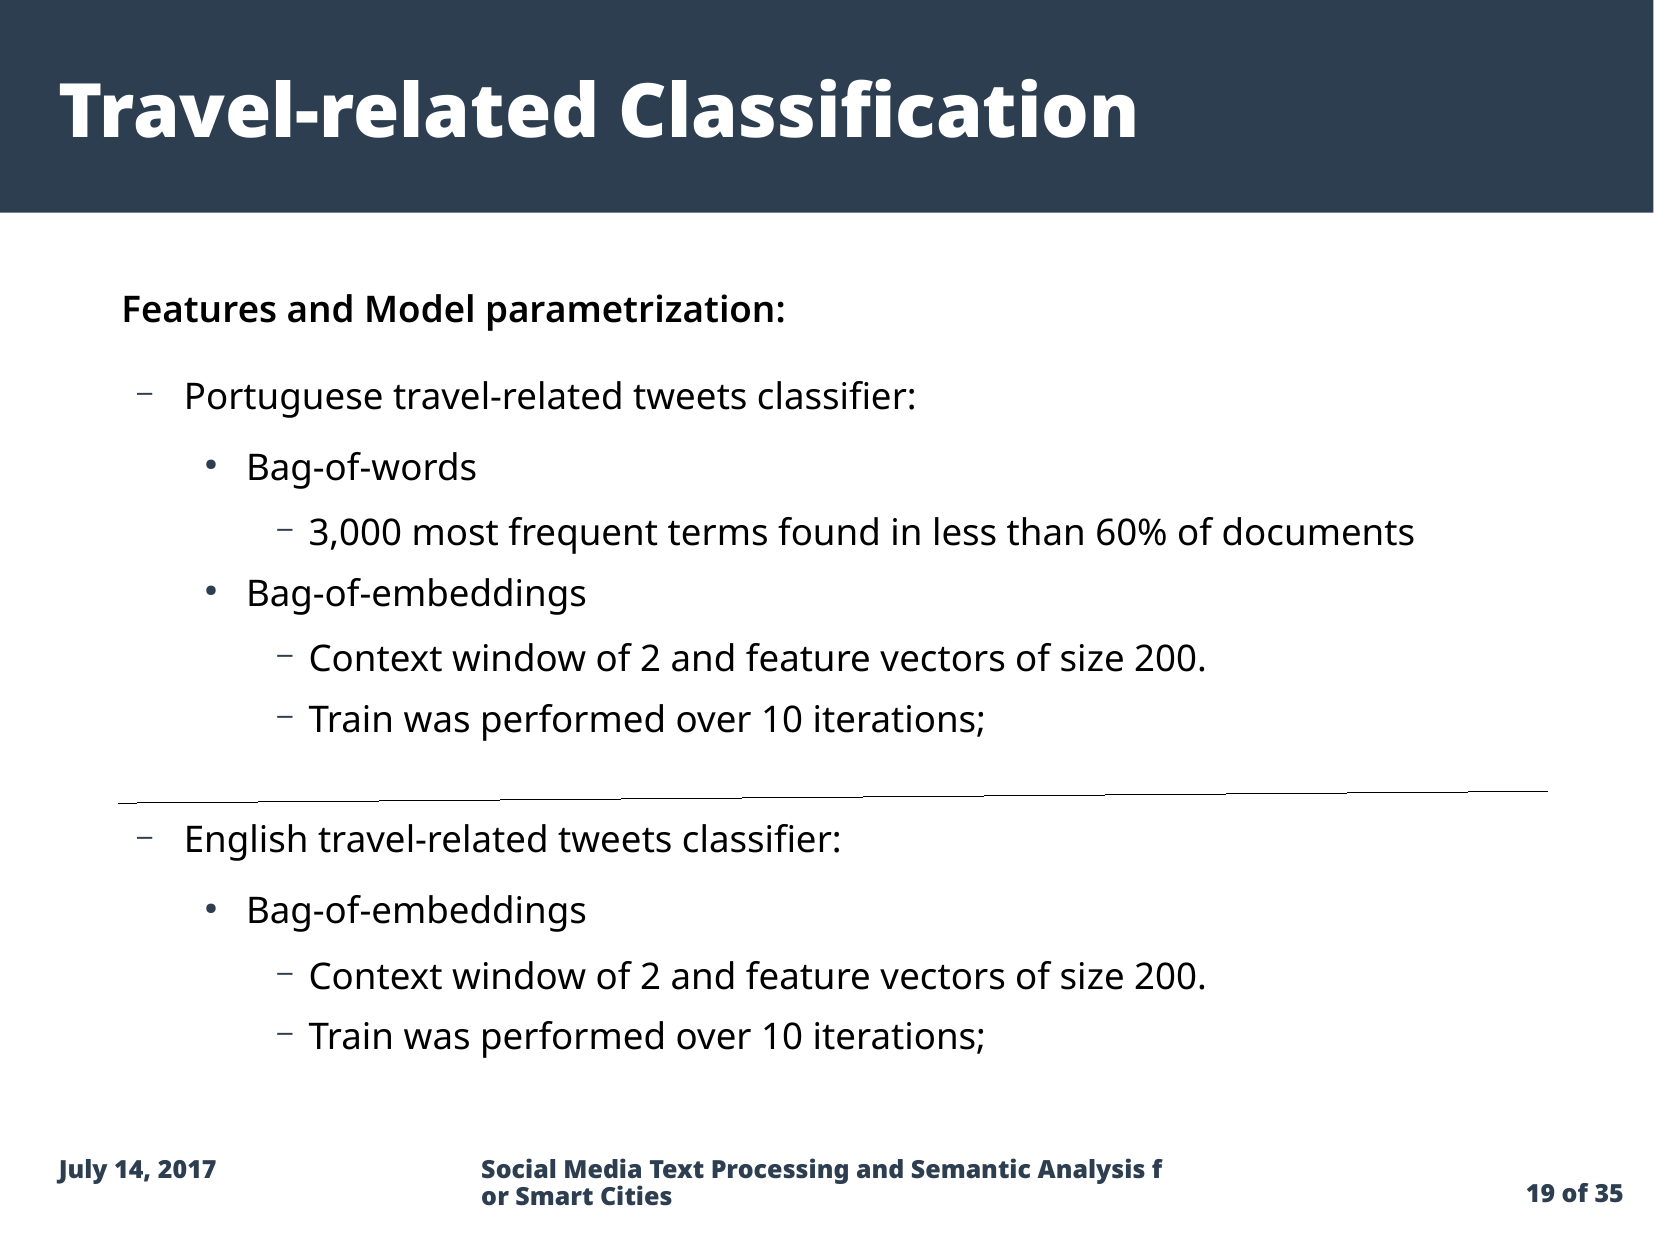

# Travel-related Classification
Features and Model parametrization:
Portuguese travel-related tweets classifier:
Bag-of-words
3,000 most frequent terms found in less than 60% of documents
Bag-of-embeddings
Context window of 2 and feature vectors of size 200.
Train was performed over 10 iterations;
English travel-related tweets classifier:
Bag-of-embeddings
Context window of 2 and feature vectors of size 200.
Train was performed over 10 iterations;
July 14, 2017
Social Media Text Processing and Semantic Analysis for Smart Cities
19